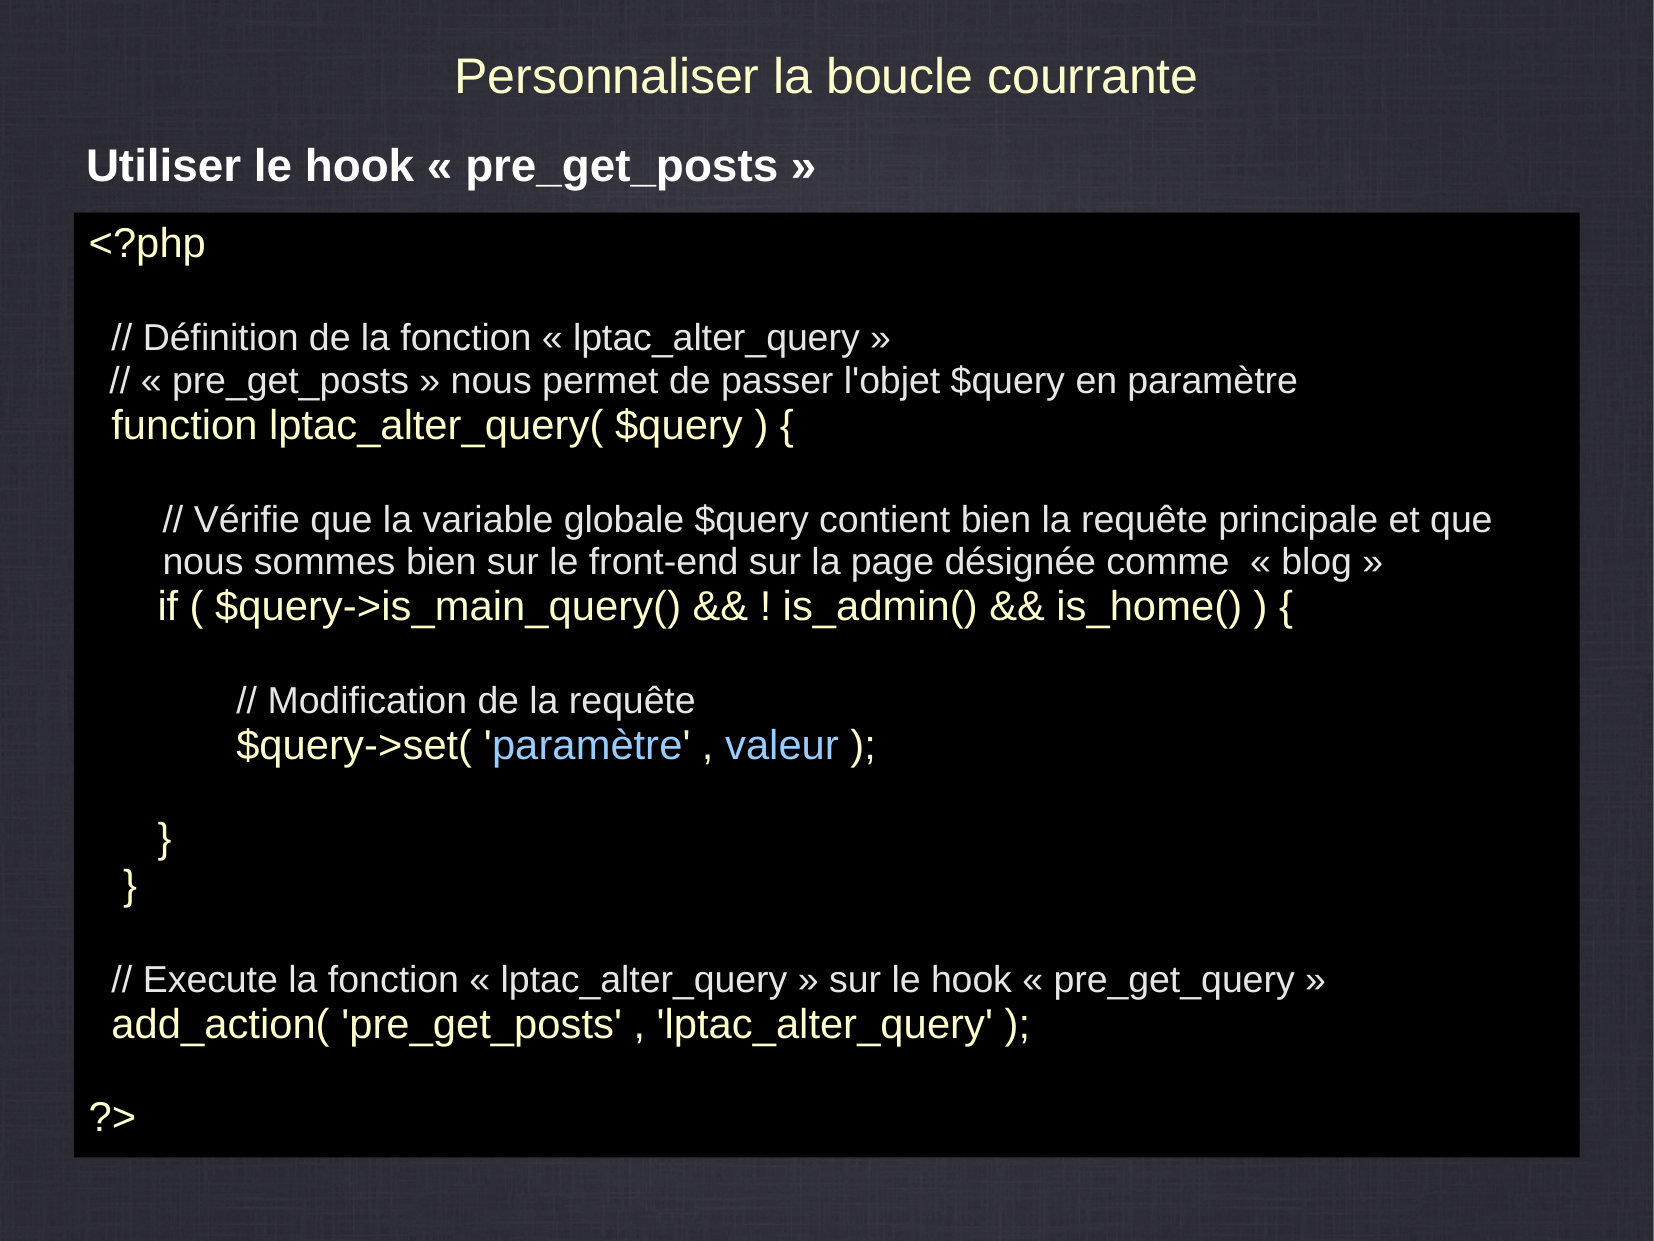

Personnaliser la boucle courrante
Utiliser le hook « pre_get_posts »
<?php
 // Définition de la fonction « lptac_alter_query »
 // « pre_get_posts » nous permet de passer l'objet $query en paramètre
 function lptac_alter_query( $query ) {
	// Vérifie que la variable globale $query contient bien la requête principale et que 		nous sommes bien sur le front-end sur la page désignée comme « blog »
 if ( $query->is_main_query() && ! is_admin() && is_home() ) {
		// Modification de la requête
 	$query->set( 'paramètre' , valeur );
 }
 }
 // Execute la fonction « lptac_alter_query » sur le hook « pre_get_query »
 add_action( 'pre_get_posts' , 'lptac_alter_query' );
?>